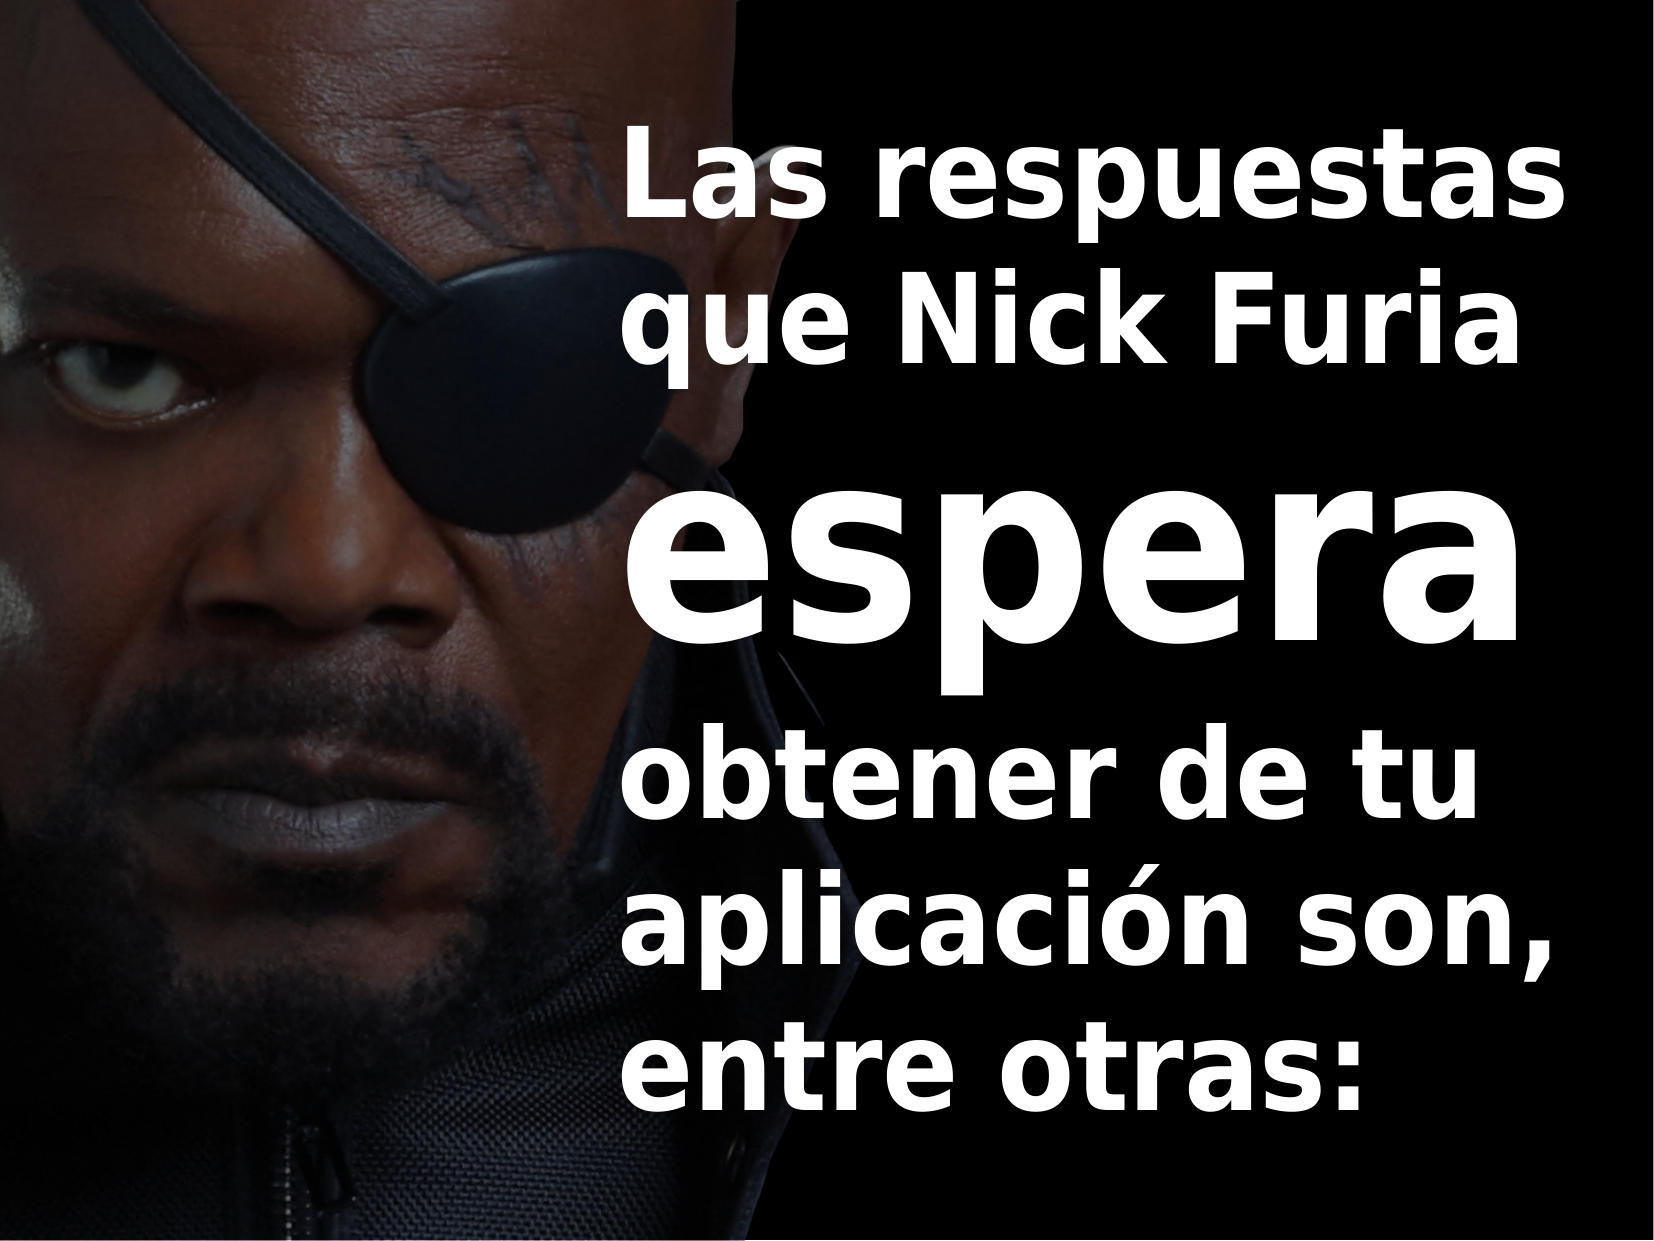

Las respuestas que Nick Furia espera obtener de tu aplicación son, entre otras: